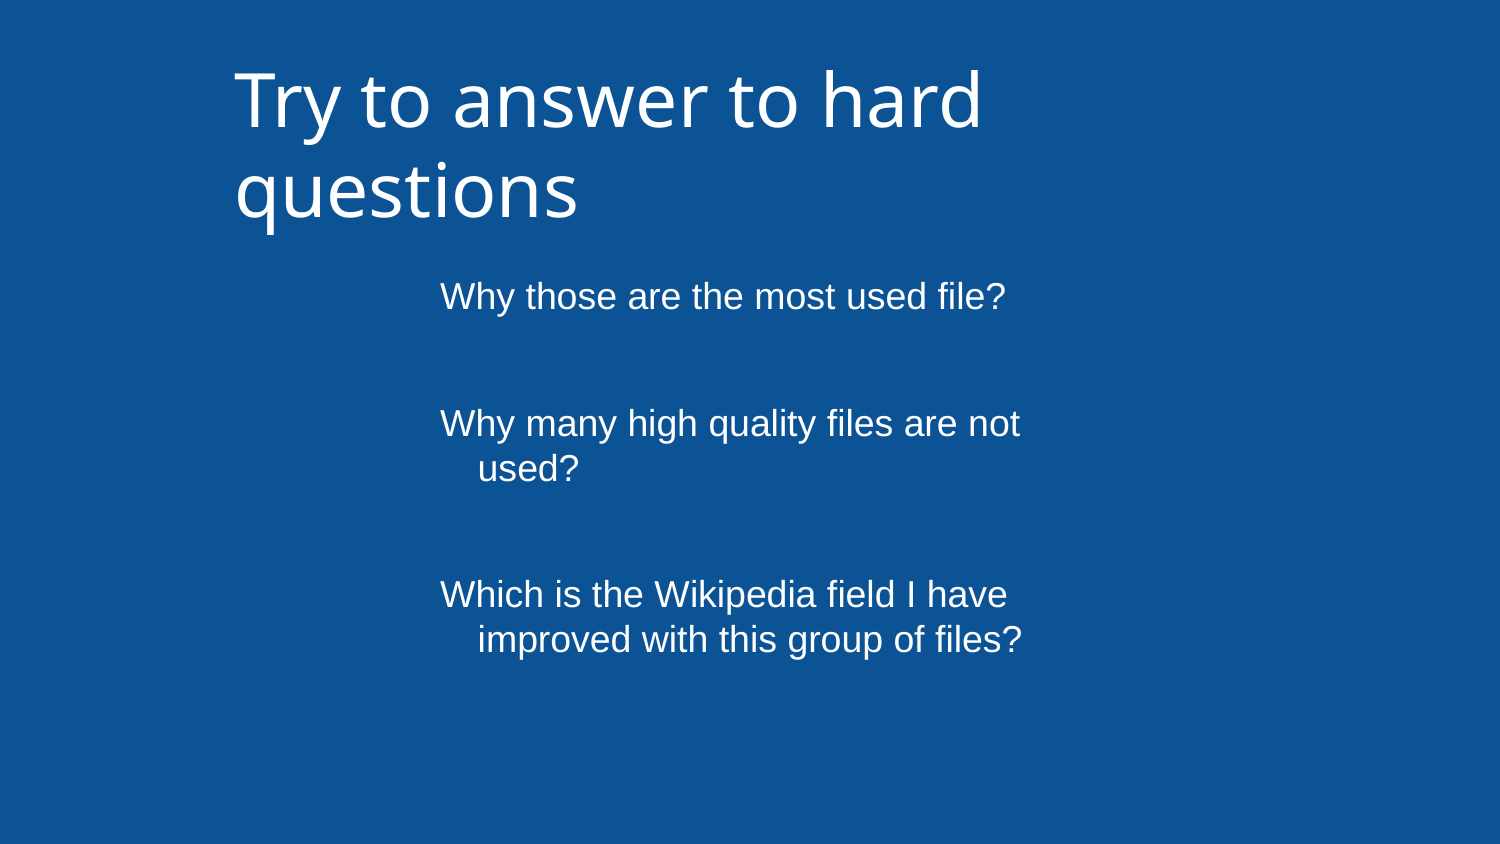

# Try to answer to hard questions
Why those are the most used file?
Why many high quality files are not used?
Which is the Wikipedia field I have improved with this group of files?